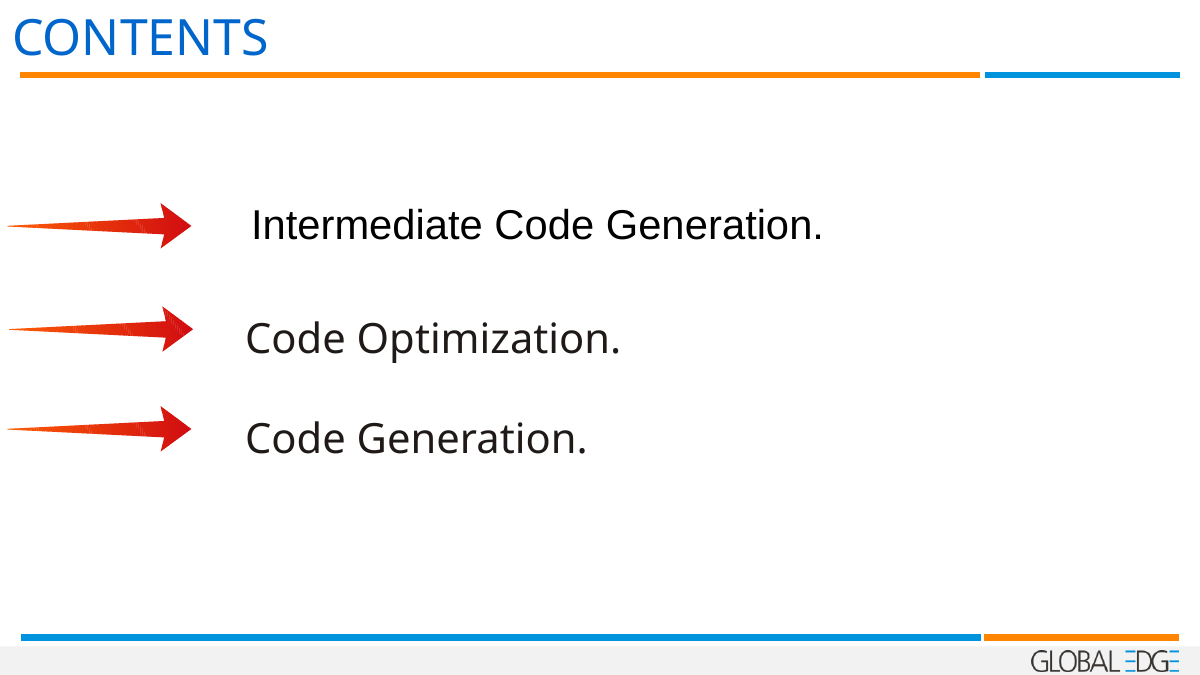

# CONTENTS
Intermediate Code Generation.
Code Optimization.
Code Generation.